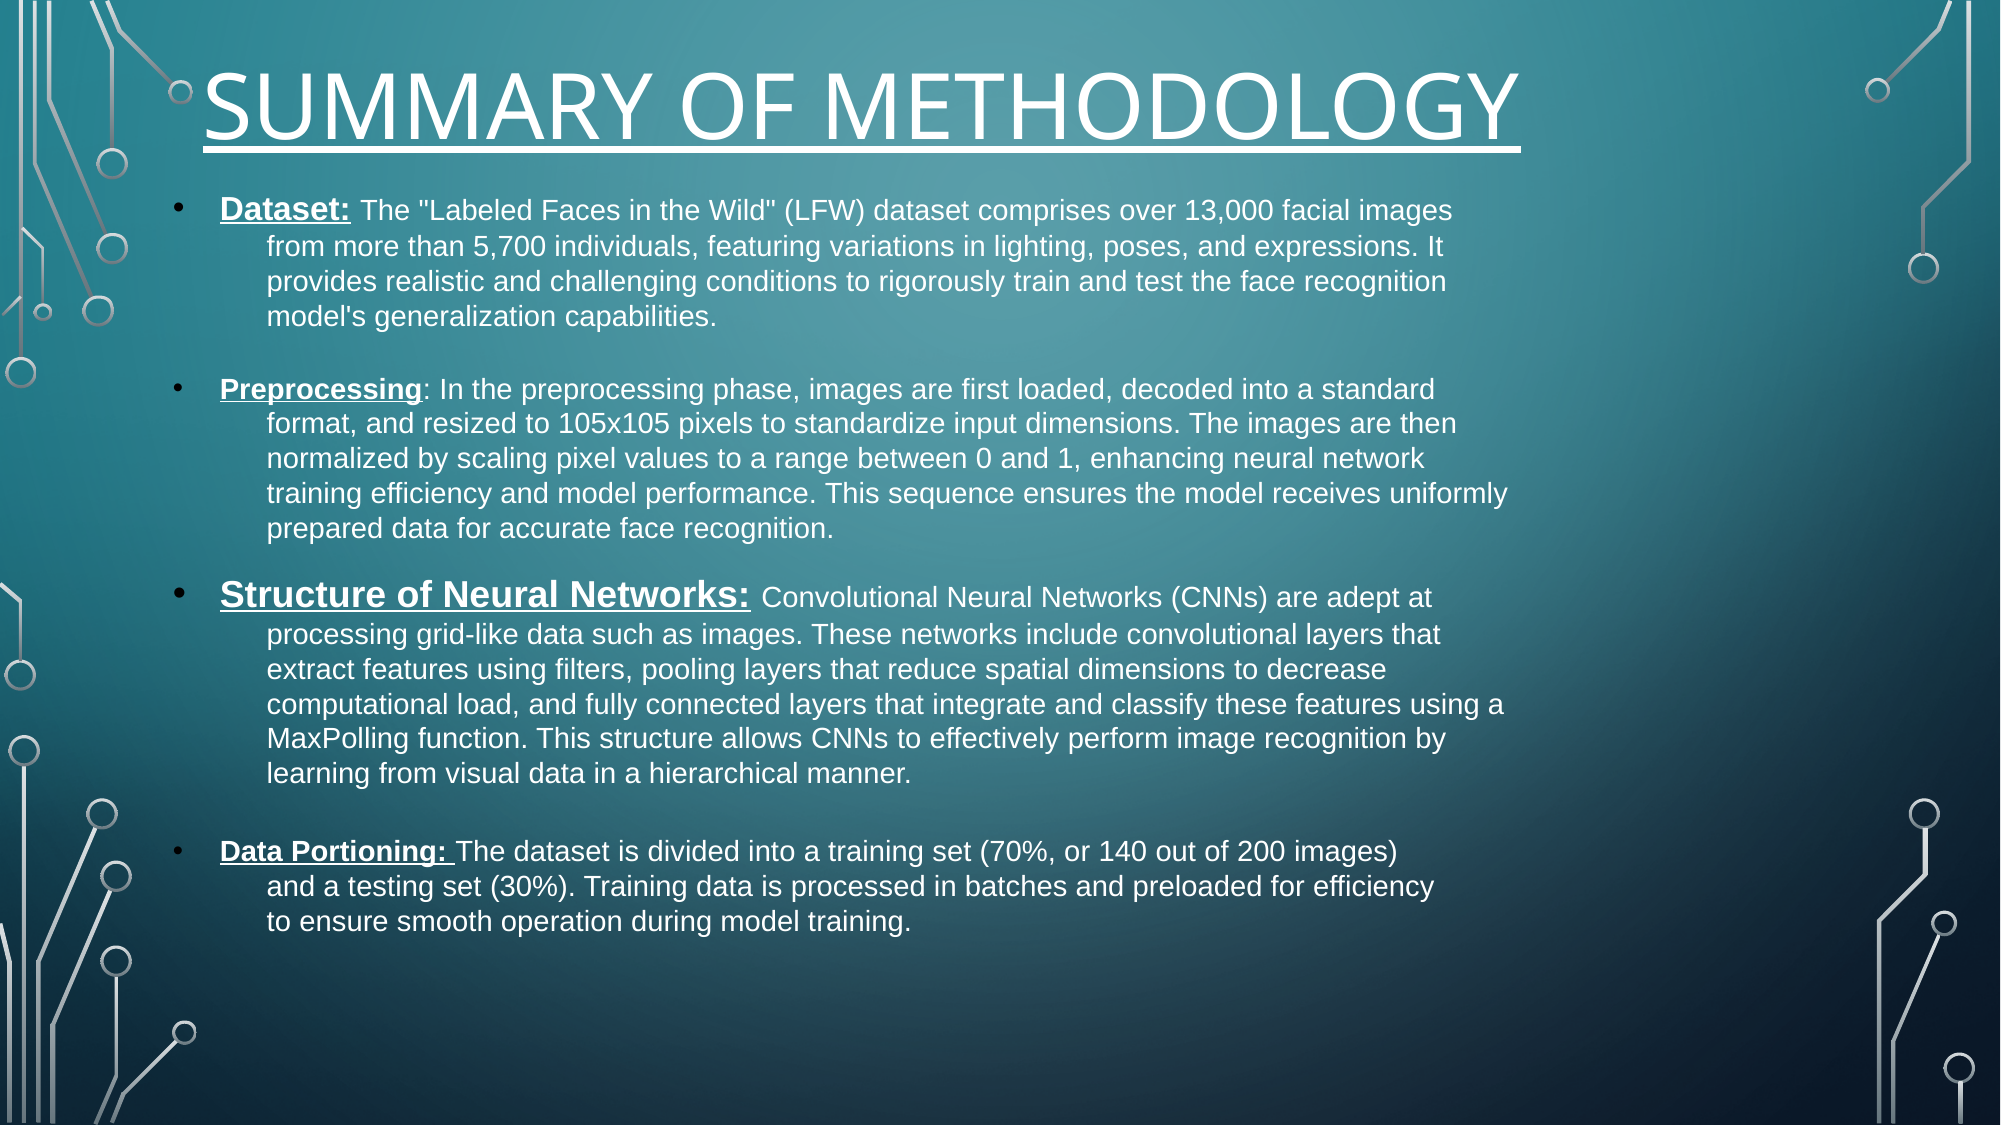

# Summary of methodology
Dataset: The "Labeled Faces in the Wild" (LFW) dataset comprises over 13,000 facial images from more than 5,700 individuals, featuring variations in lighting, poses, and expressions. It provides realistic and challenging conditions to rigorously train and test the face recognition model's generalization capabilities.
Preprocessing: In the preprocessing phase, images are first loaded, decoded into a standard format, and resized to 105x105 pixels to standardize input dimensions. The images are then normalized by scaling pixel values to a range between 0 and 1, enhancing neural network training efficiency and model performance. This sequence ensures the model receives uniformly prepared data for accurate face recognition.
Structure of Neural Networks: Convolutional Neural Networks (CNNs) are adept at processing grid-like data such as images. These networks include convolutional layers that extract features using filters, pooling layers that reduce spatial dimensions to decrease computational load, and fully connected layers that integrate and classify these features using a MaxPolling function. This structure allows CNNs to effectively perform image recognition by learning from visual data in a hierarchical manner.
Data Portioning: The dataset is divided into a training set (70%, or 140 out of 200 images) and a testing set (30%). Training data is processed in batches and preloaded for efficiency to ensure smooth operation during model training.